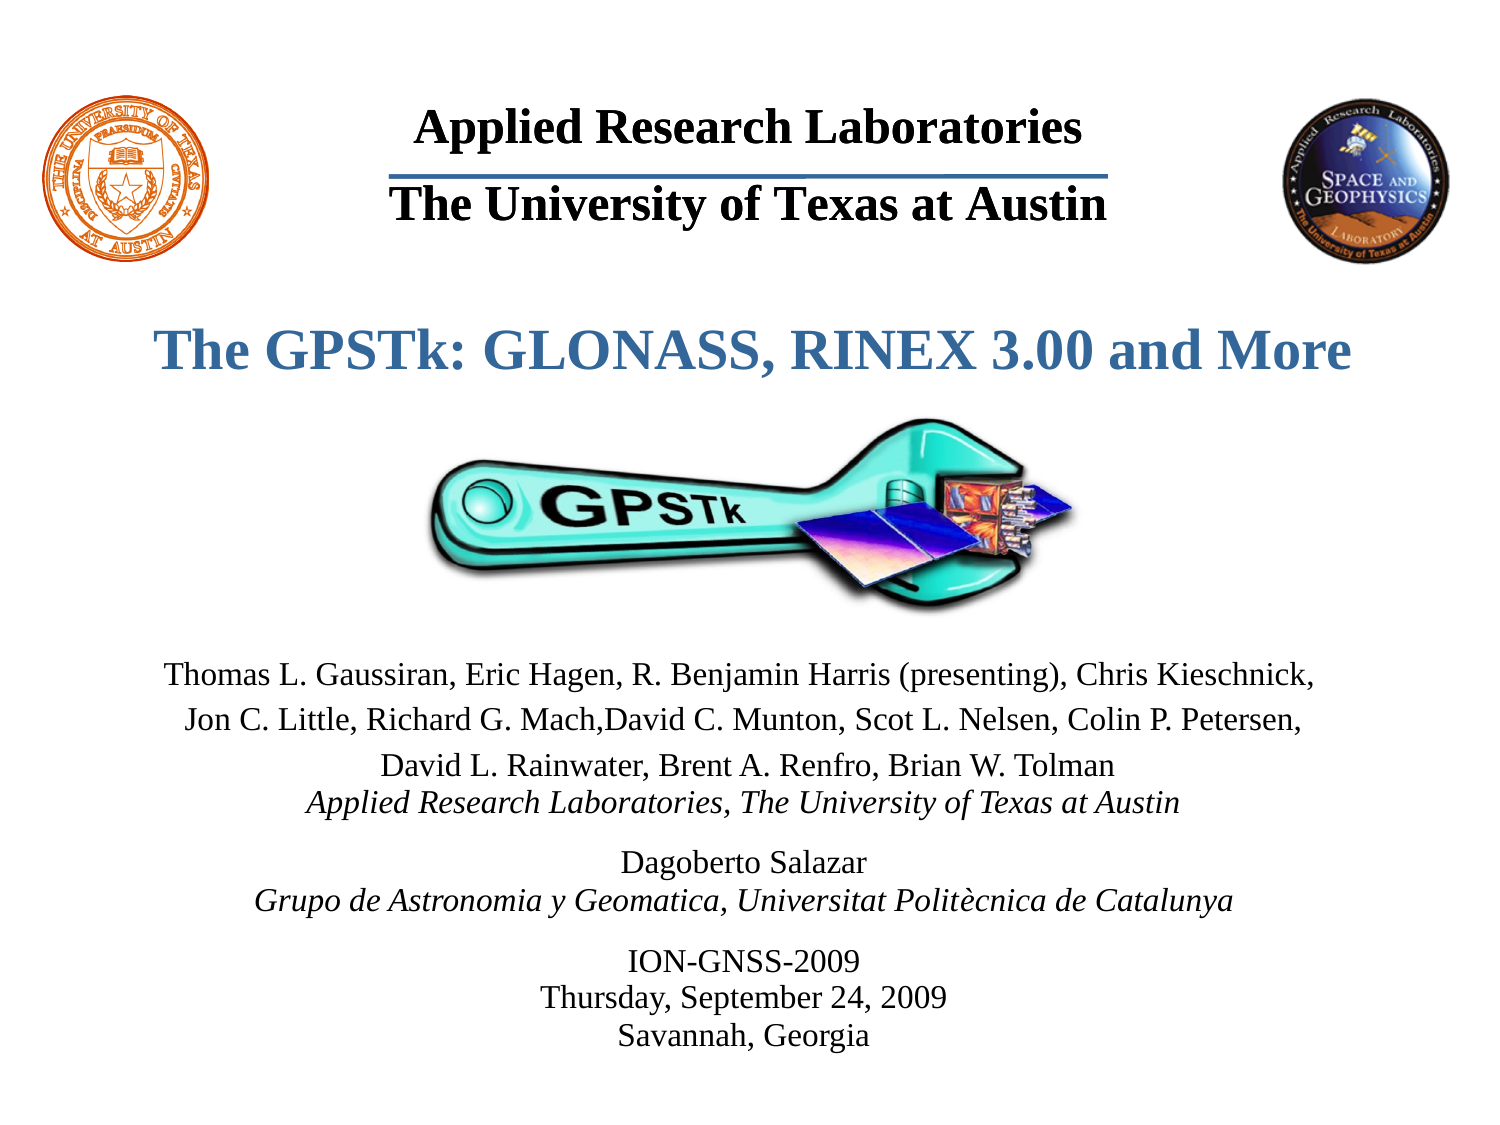

# The GPSTk: GLONASS, RINEX 3.00 and More
Thomas L. Gaussiran, Eric Hagen, R. Benjamin Harris (presenting), Chris Kieschnick,
Jon C. Little, Richard G. Mach,David C. Munton, Scot L. Nelsen, Colin P. Petersen,
 David L. Rainwater, Brent A. Renfro, Brian W. Tolman
Applied Research Laboratories, The University of Texas at Austin
Dagoberto Salazar
Grupo de Astronomia y Geomatica, Universitat Politècnica de Catalunya
ION-GNSS-2009
Thursday, September 24, 2009
Savannah, Georgia